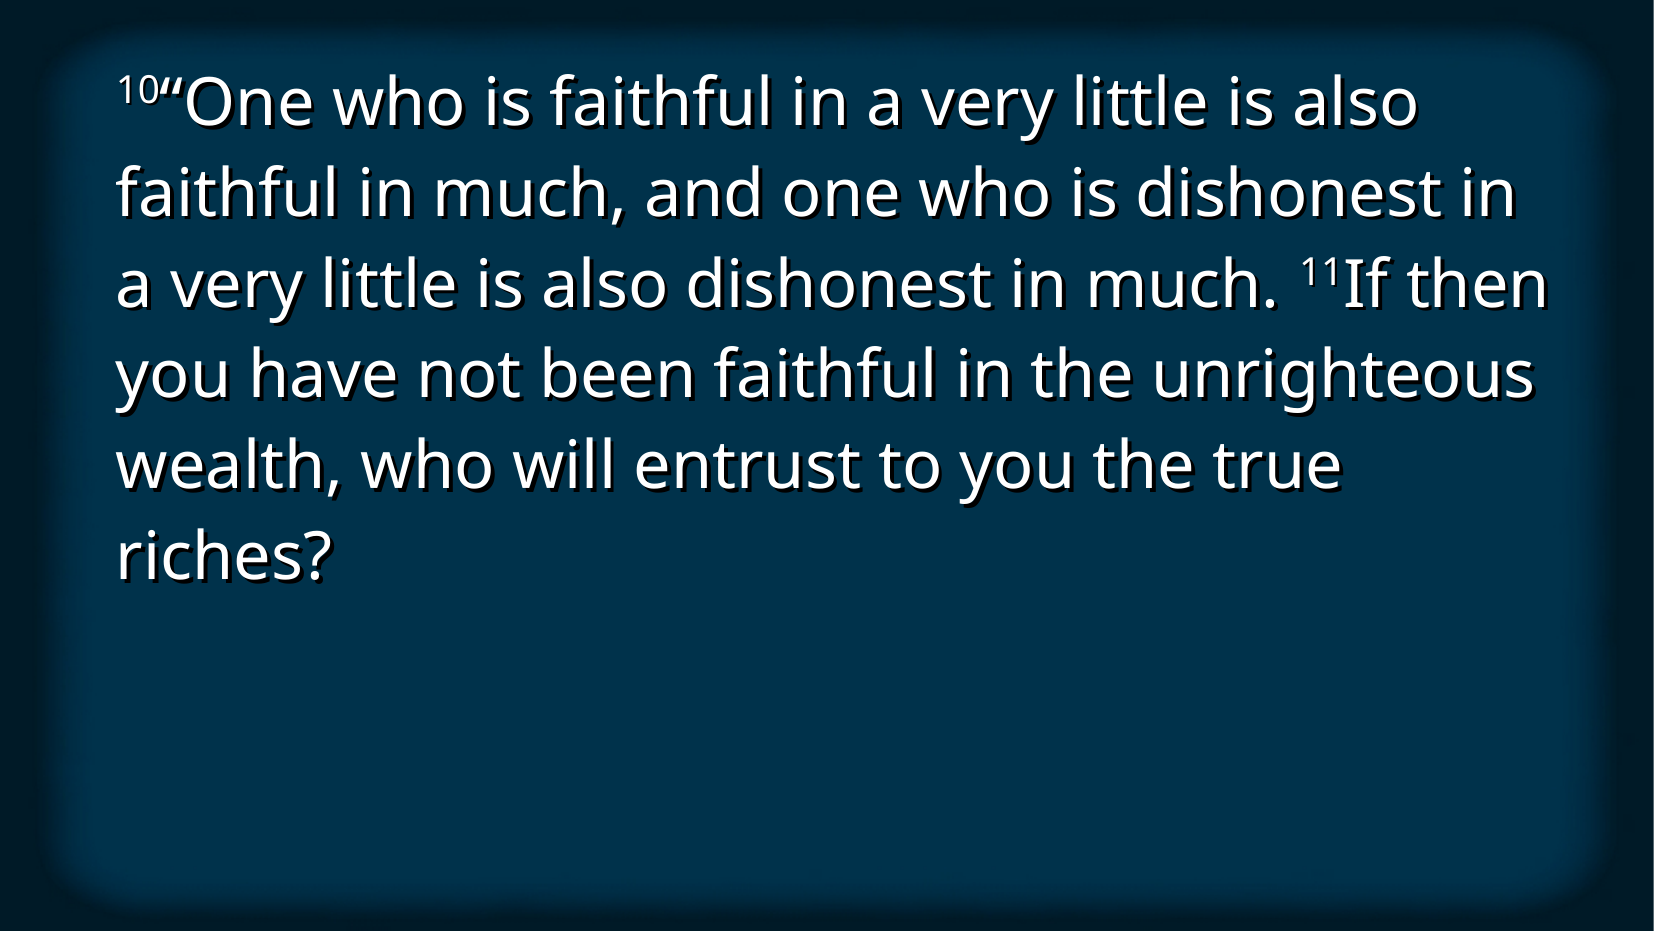

10“One who is faithful in a very little is also faithful in much, and one who is dishonest in a very little is also dishonest in much. 11If then you have not been faithful in the unrighteous wealth, who will entrust to you the true riches?